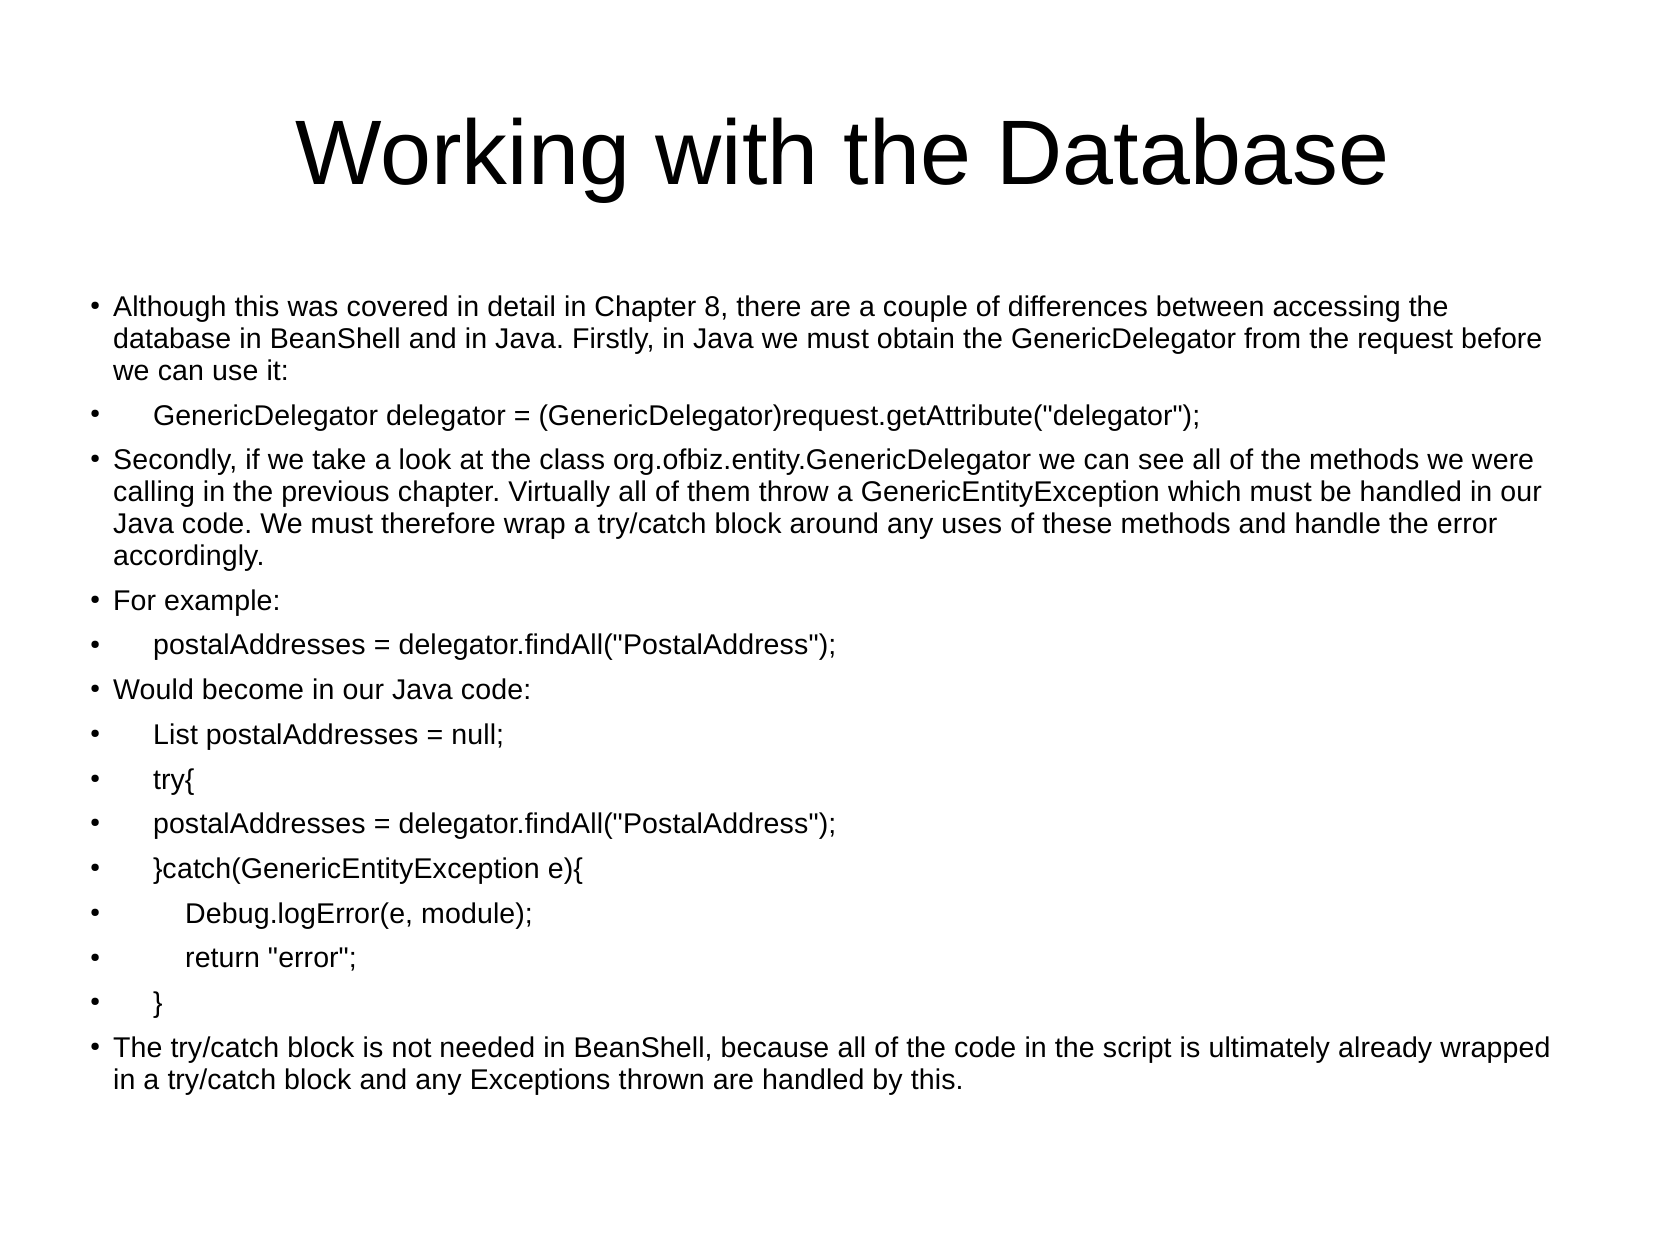

# Working with the Database
Although this was covered in detail in Chapter 8, there are a couple of differences between accessing the database in BeanShell and in Java. Firstly, in Java we must obtain the GenericDelegator from the request before we can use it:
 GenericDelegator delegator = (GenericDelegator)request.getAttribute("delegator");
Secondly, if we take a look at the class org.ofbiz.entity.GenericDelegator we can see all of the methods we were calling in the previous chapter. Virtually all of them throw a GenericEntityException which must be handled in our Java code. We must therefore wrap a try/catch block around any uses of these methods and handle the error accordingly.
For example:
 postalAddresses = delegator.findAll("PostalAddress");
Would become in our Java code:
 List postalAddresses = null;
 try{
 postalAddresses = delegator.findAll("PostalAddress");
 }catch(GenericEntityException e){
 Debug.logError(e, module);
 return "error";
 }
The try/catch block is not needed in BeanShell, because all of the code in the script is ultimately already wrapped in a try/catch block and any Exceptions thrown are handled by this.